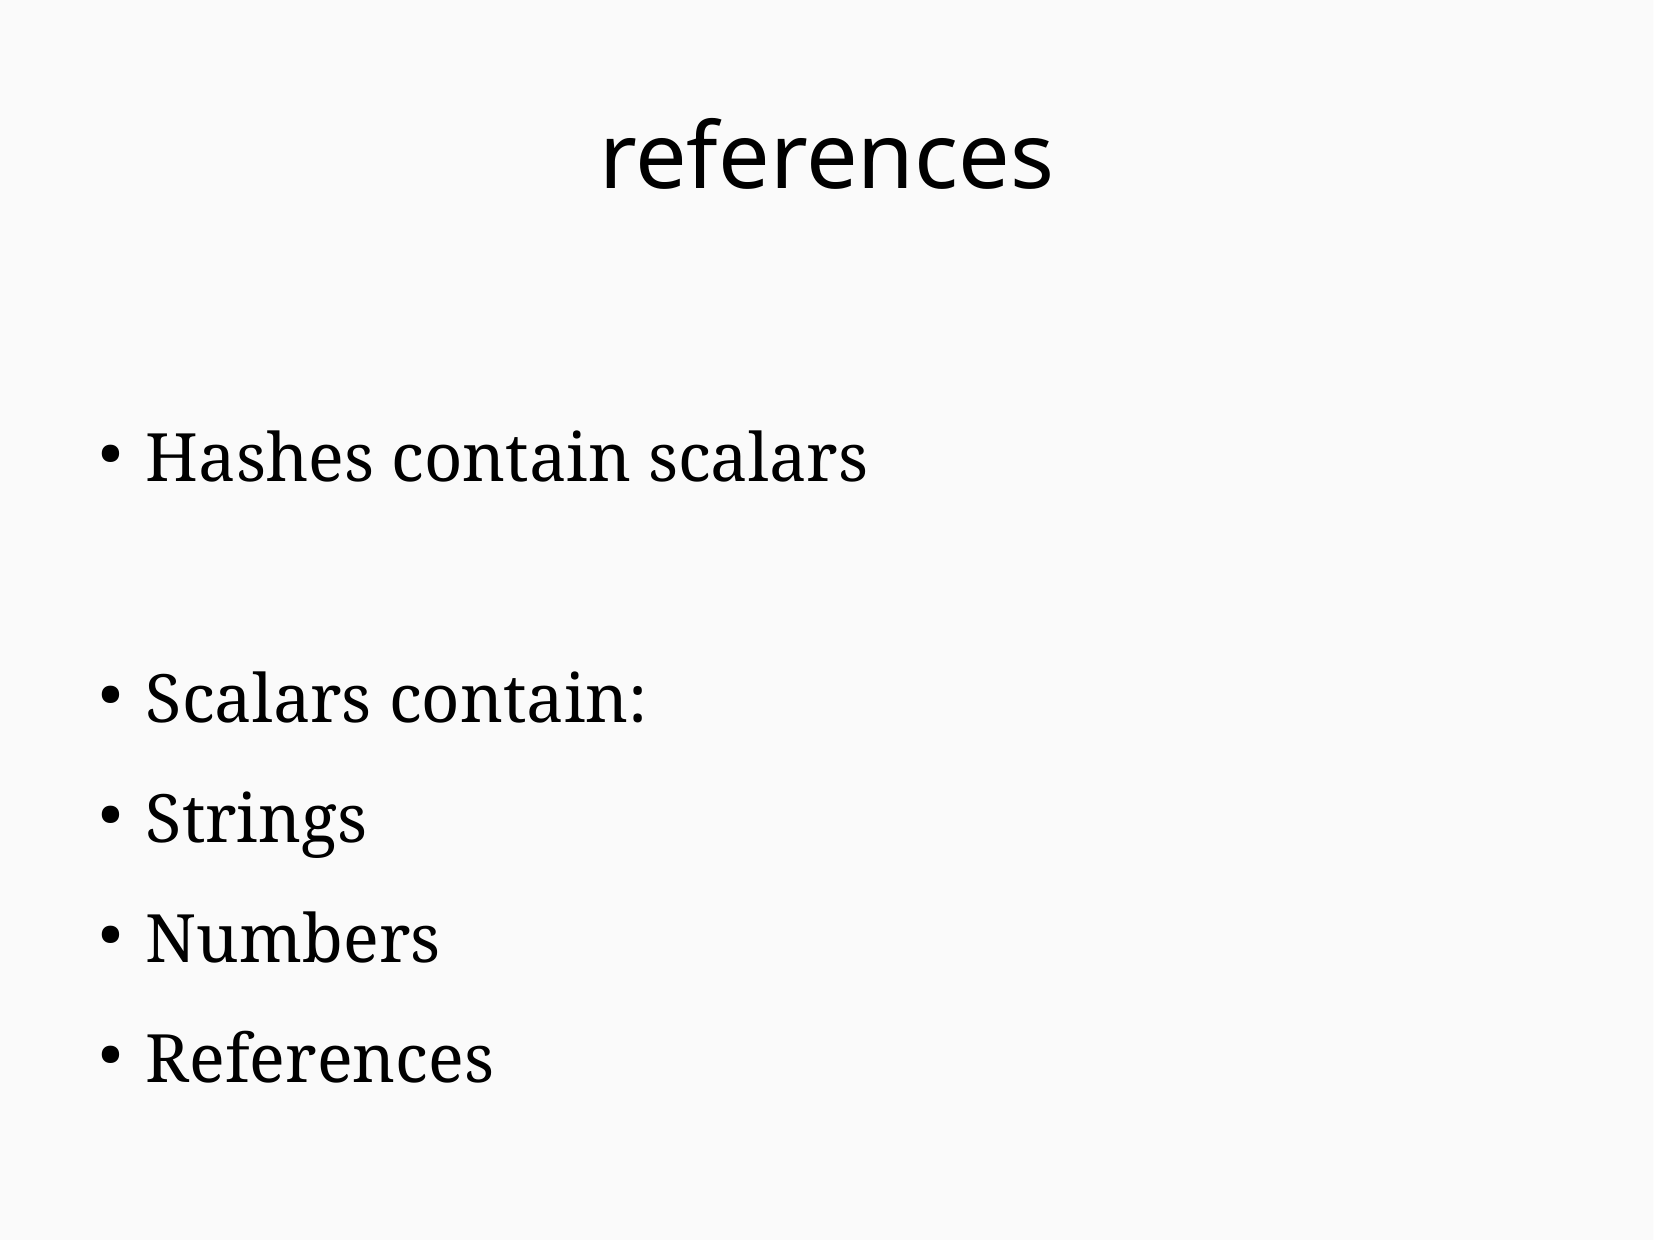

# references
Hashes contain scalars
Scalars contain:
Strings
Numbers
References